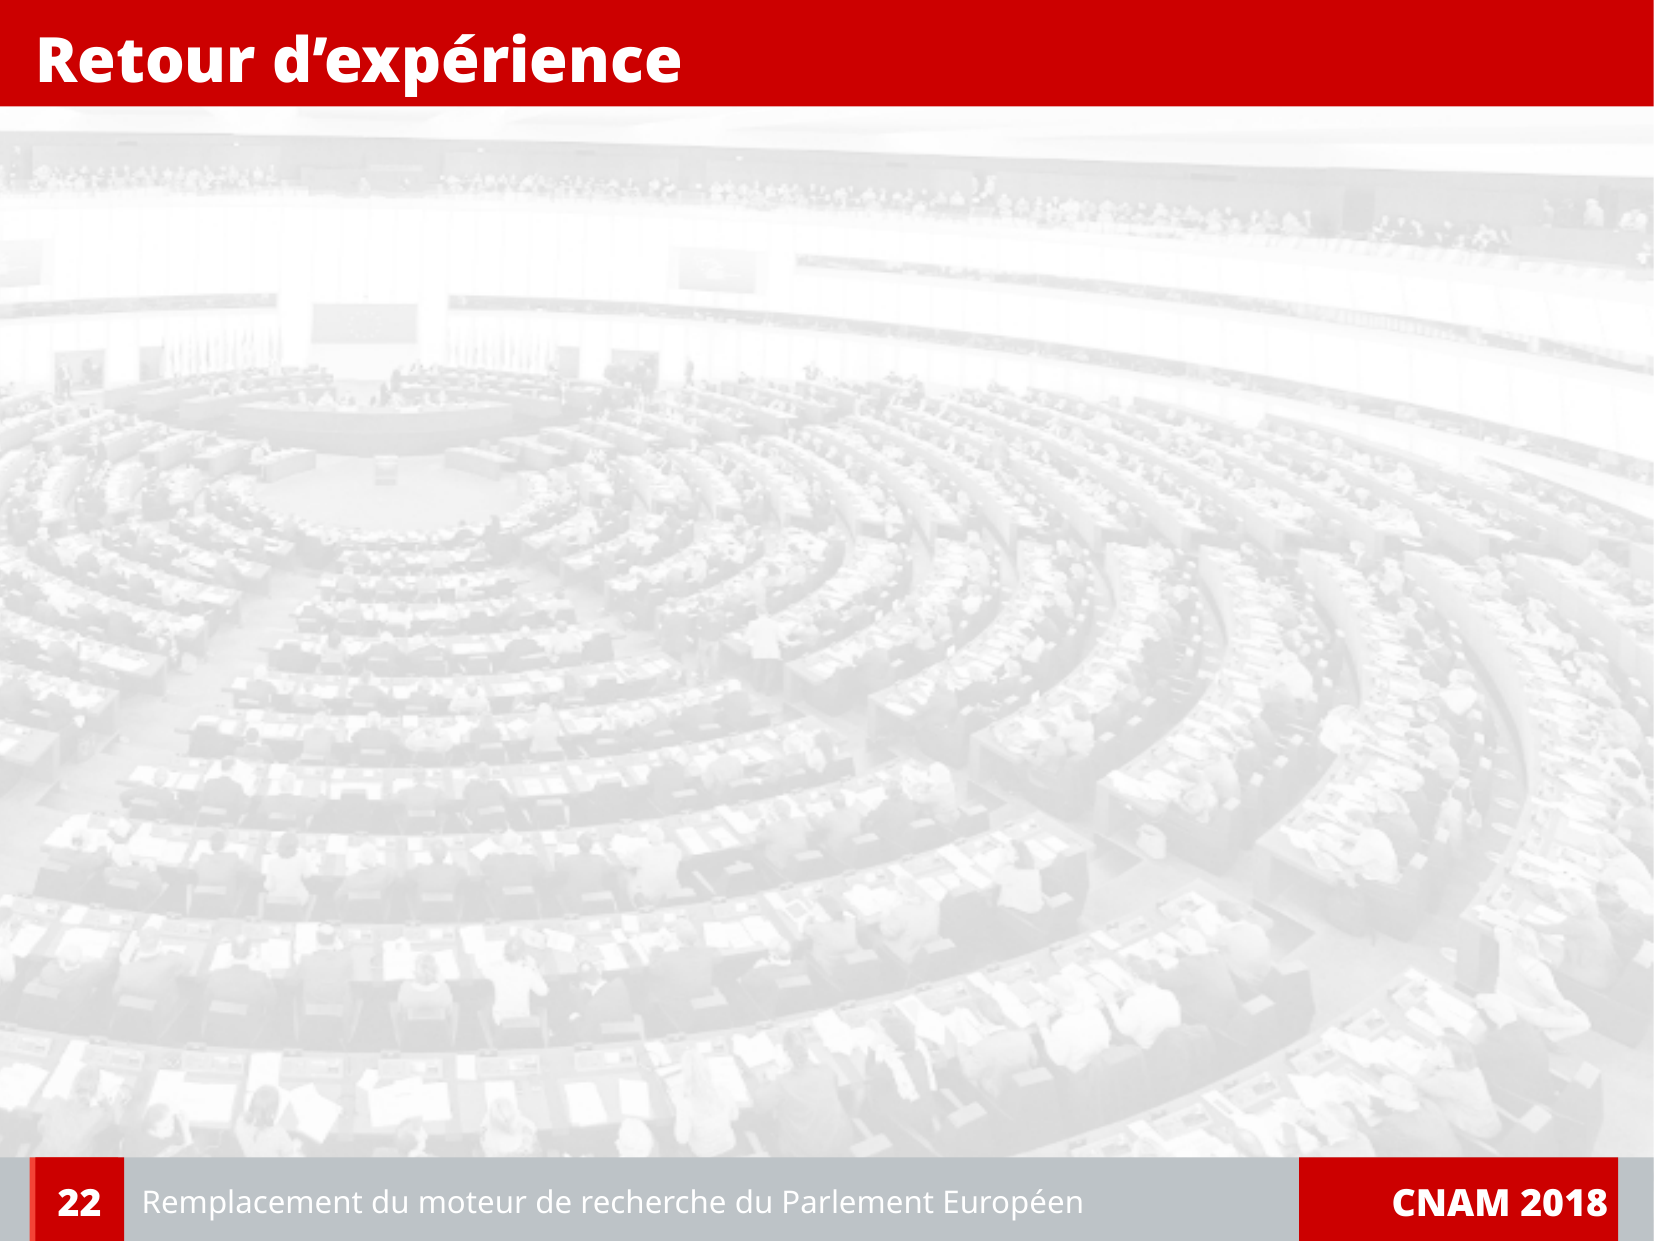

# Retour d’expérience
22
Remplacement du moteur de recherche du Parlement Européen